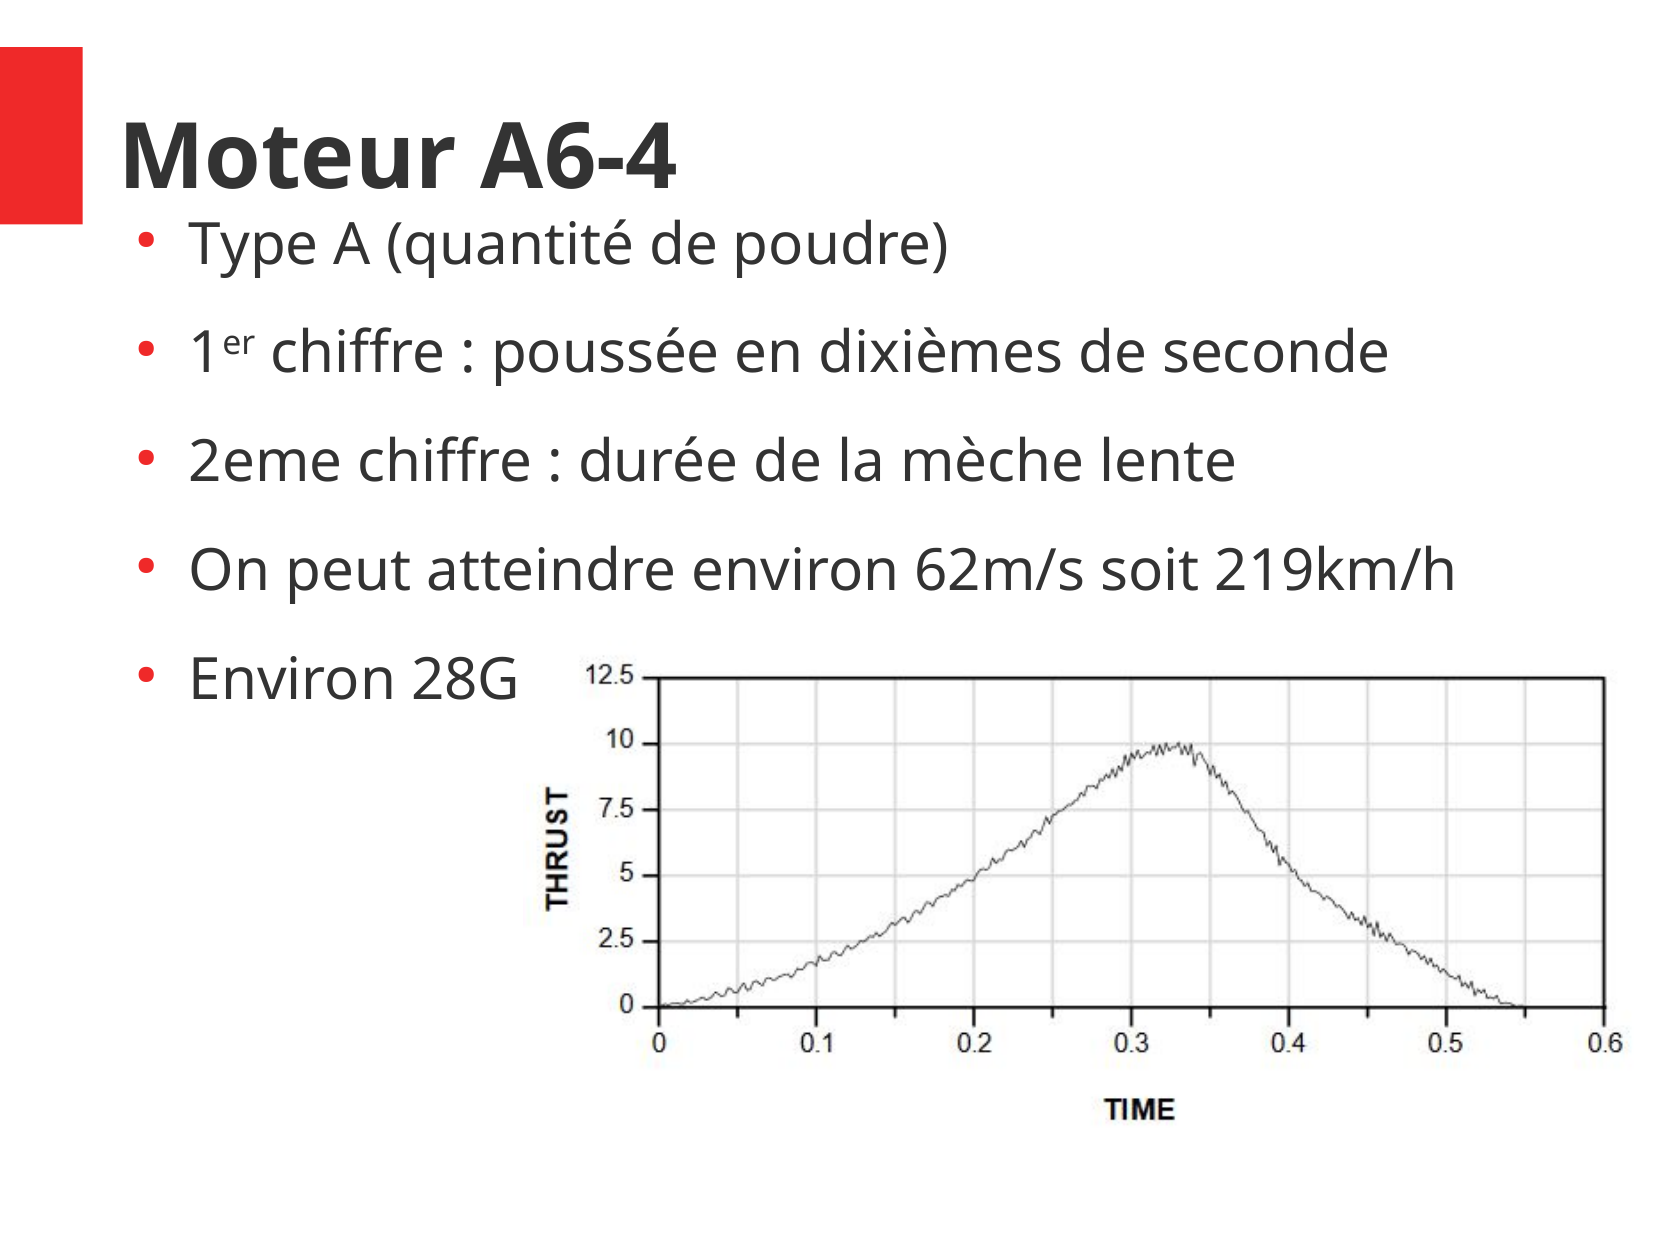

# Moteur A6-4
Type A (quantité de poudre)
1er chiffre : poussée en dixièmes de seconde
2eme chiffre : durée de la mèche lente
On peut atteindre environ 62m/s soit 219km/h
Environ 28G
20